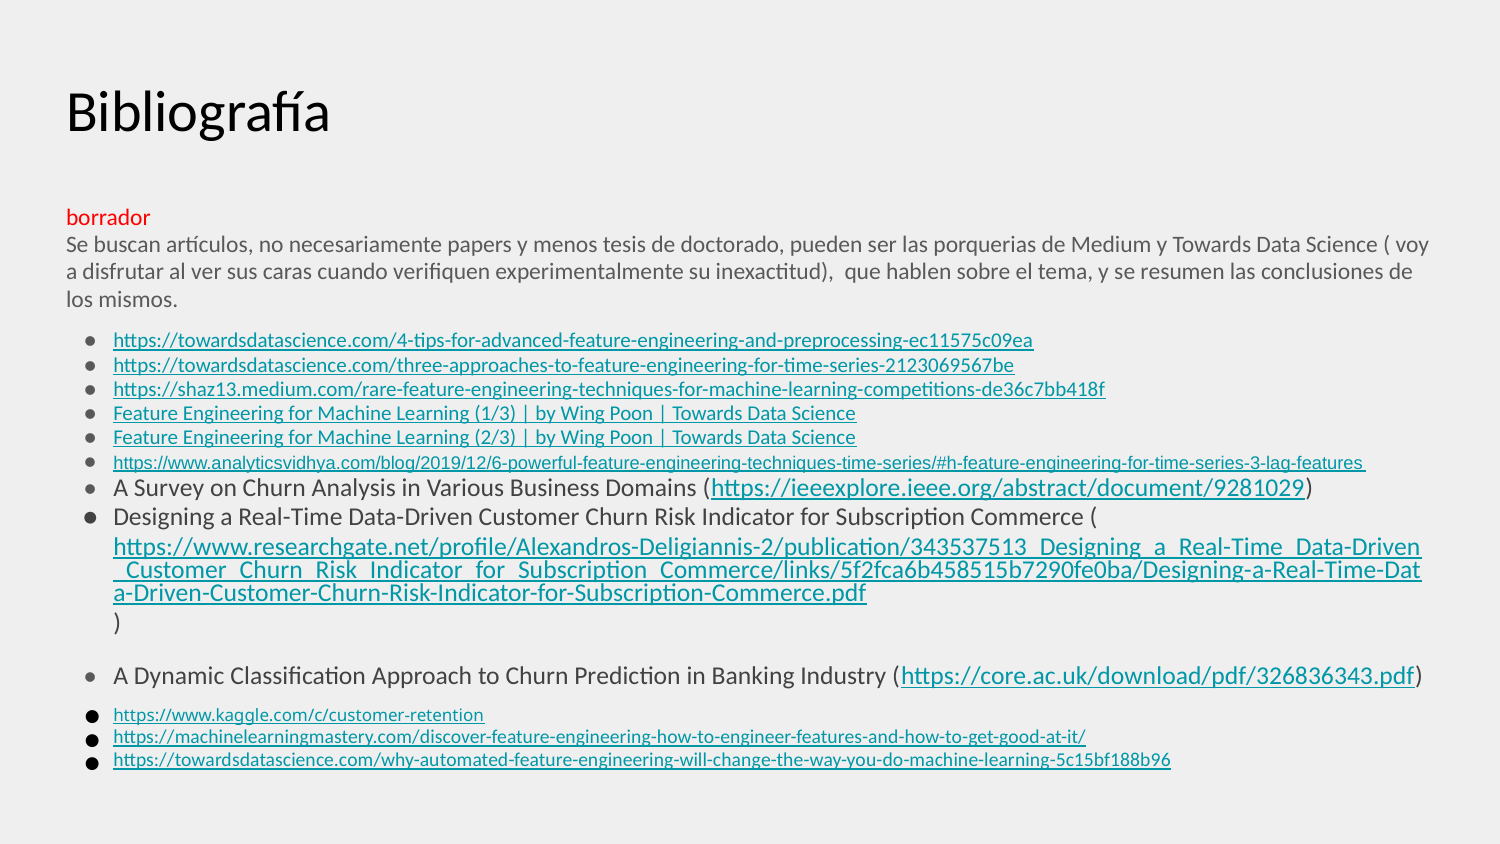

# Bibliografía
borrador
Se buscan artículos, no necesariamente papers y menos tesis de doctorado, pueden ser las porquerias de Medium y Towards Data Science ( voy a disfrutar al ver sus caras cuando verifiquen experimentalmente su inexactitud), que hablen sobre el tema, y se resumen las conclusiones de los mismos.
https://towardsdatascience.com/4-tips-for-advanced-feature-engineering-and-preprocessing-ec11575c09ea
https://towardsdatascience.com/three-approaches-to-feature-engineering-for-time-series-2123069567be
https://shaz13.medium.com/rare-feature-engineering-techniques-for-machine-learning-competitions-de36c7bb418f
Feature Engineering for Machine Learning (1/3) | by Wing Poon | Towards Data Science
Feature Engineering for Machine Learning (2/3) | by Wing Poon | Towards Data Science
https://www.analyticsvidhya.com/blog/2019/12/6-powerful-feature-engineering-techniques-time-series/#h-feature-engineering-for-time-series-3-lag-features
A Survey on Churn Analysis in Various Business Domains (https://ieeexplore.ieee.org/abstract/document/9281029)
Designing a Real-Time Data-Driven Customer Churn Risk Indicator for Subscription Commerce (https://www.researchgate.net/profile/Alexandros-Deligiannis-2/publication/343537513_Designing_a_Real-Time_Data-Driven_Customer_Churn_Risk_Indicator_for_Subscription_Commerce/links/5f2fca6b458515b7290fe0ba/Designing-a-Real-Time-Data-Driven-Customer-Churn-Risk-Indicator-for-Subscription-Commerce.pdf)
A Dynamic Classification Approach to Churn Prediction in Banking Industry (https://core.ac.uk/download/pdf/326836343.pdf)
https://www.kaggle.com/c/customer-retention
https://machinelearningmastery.com/discover-feature-engineering-how-to-engineer-features-and-how-to-get-good-at-it/
https://towardsdatascience.com/why-automated-feature-engineering-will-change-the-way-you-do-machine-learning-5c15bf188b96